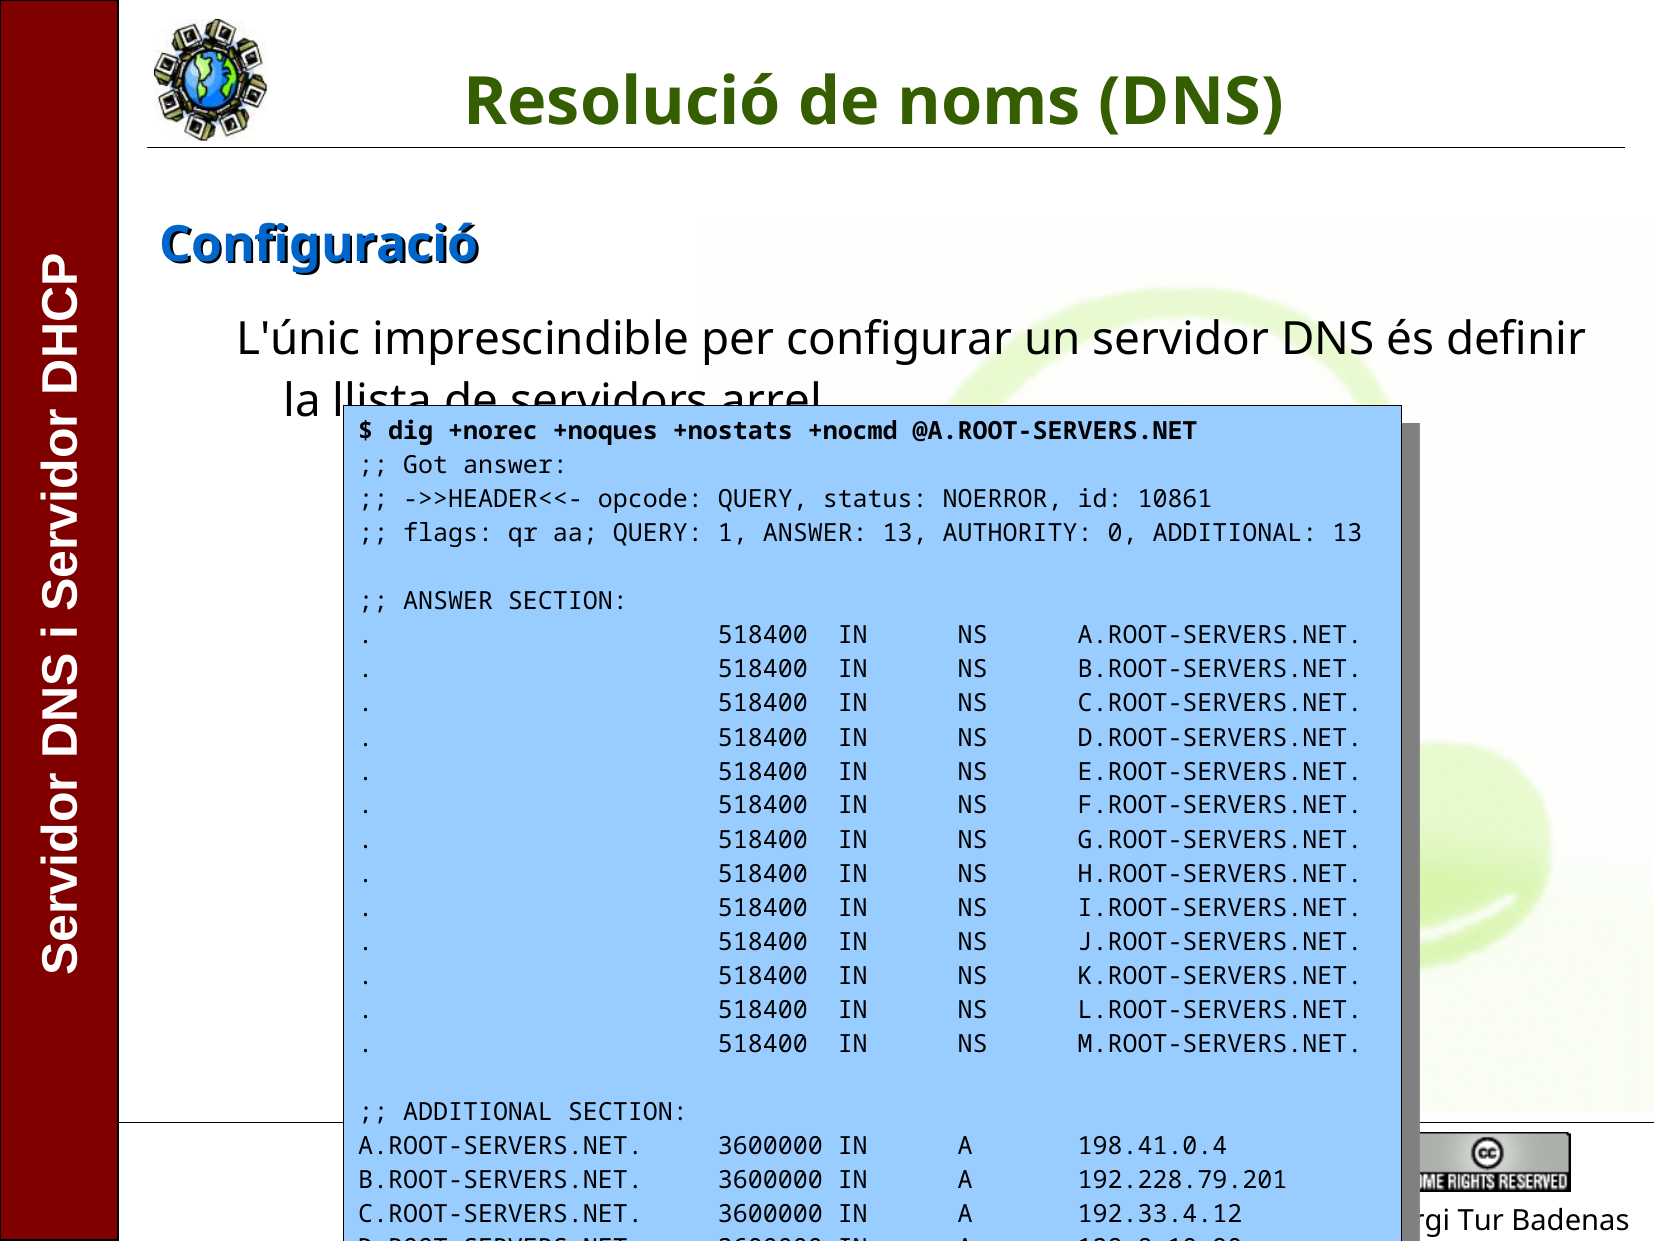

# Resolució de noms (DNS)
Configuració
L'únic imprescindible per configurar un servidor DNS és definir la llista de servidors arrel.
$ dig +norec +noques +nostats +nocmd @A.ROOT-SERVERS.NET
;; Got answer:
;; ->>HEADER<<- opcode: QUERY, status: NOERROR, id: 10861
;; flags: qr aa; QUERY: 1, ANSWER: 13, AUTHORITY: 0, ADDITIONAL: 13
;; ANSWER SECTION:
. 518400 IN NS A.ROOT-SERVERS.NET.
. 518400 IN NS B.ROOT-SERVERS.NET.
. 518400 IN NS C.ROOT-SERVERS.NET.
. 518400 IN NS D.ROOT-SERVERS.NET.
. 518400 IN NS E.ROOT-SERVERS.NET.
. 518400 IN NS F.ROOT-SERVERS.NET.
. 518400 IN NS G.ROOT-SERVERS.NET.
. 518400 IN NS H.ROOT-SERVERS.NET.
. 518400 IN NS I.ROOT-SERVERS.NET.
. 518400 IN NS J.ROOT-SERVERS.NET.
. 518400 IN NS K.ROOT-SERVERS.NET.
. 518400 IN NS L.ROOT-SERVERS.NET.
. 518400 IN NS M.ROOT-SERVERS.NET.
;; ADDITIONAL SECTION:
A.ROOT-SERVERS.NET. 3600000 IN A 198.41.0.4
B.ROOT-SERVERS.NET. 3600000 IN A 192.228.79.201
C.ROOT-SERVERS.NET. 3600000 IN A 192.33.4.12
D.ROOT-SERVERS.NET. 3600000 IN A 128.8.10.90
...